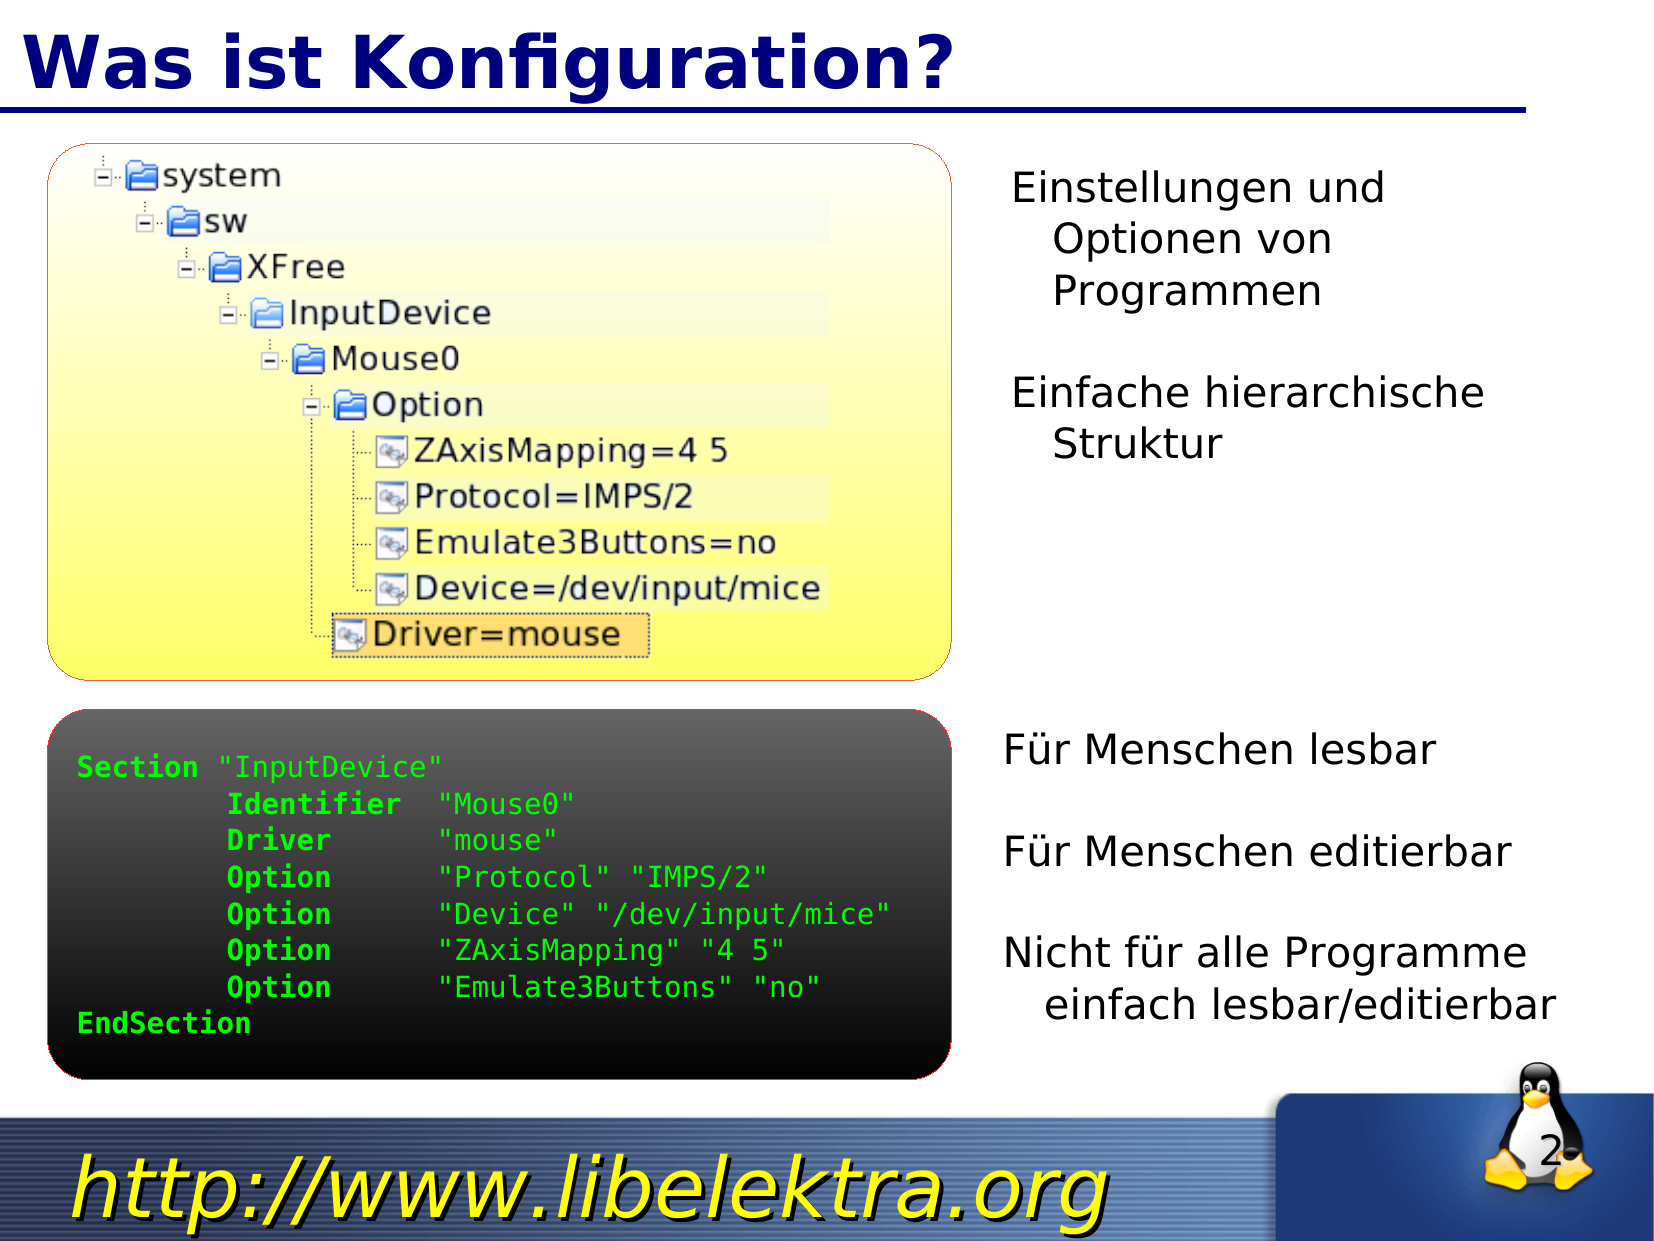

Was ist Konfiguration?
Einstellungen und Optionen von Programmen
Einfache hierarchische Struktur
Section "InputDevice"
	Identifier "Mouse0"
	Driver "mouse"
	Option "Protocol" "IMPS/2"
	Option "Device" "/dev/input/mice"
	Option "ZAxisMapping" "4 5"
	Option "Emulate3Buttons" "no"
EndSection
# Für Menschen lesbar
Für Menschen editierbar
Nicht für alle Programme einfach lesbar/editierbar